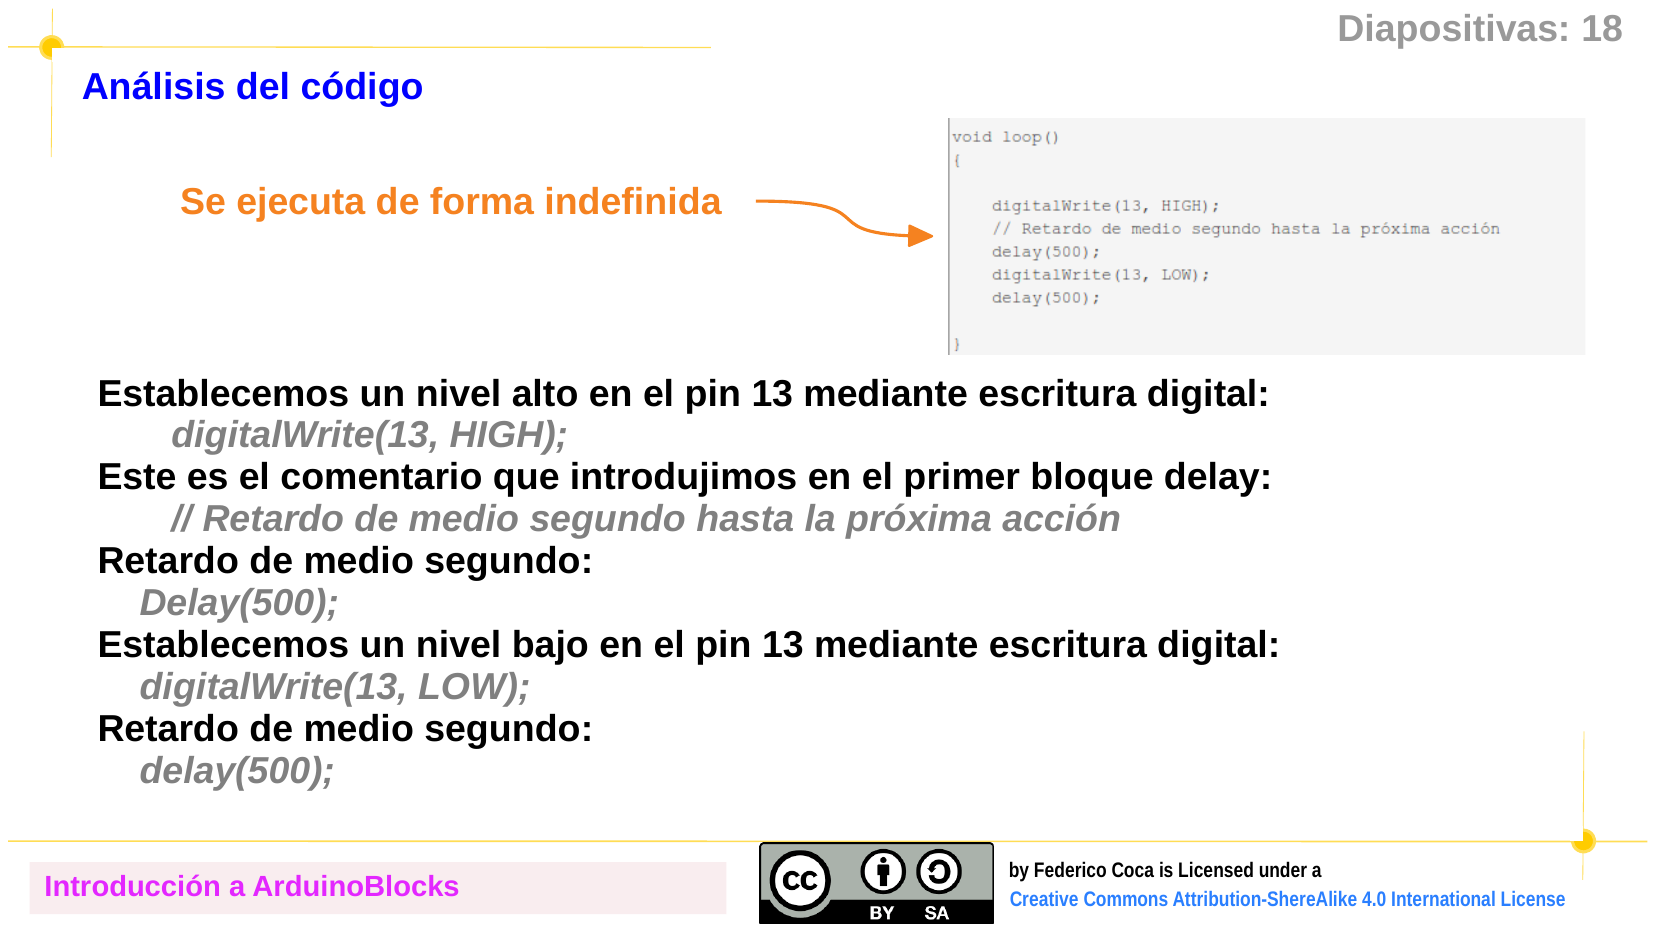

Diapositivas: 18
Análisis del código
Se ejecuta de forma indefinida
Establecemos un nivel alto en el pin 13 mediante escritura digital:
	digitalWrite(13, HIGH);
Este es el comentario que introdujimos en el primer bloque delay:
	// Retardo de medio segundo hasta la próxima acción
Retardo de medio segundo:
 Delay(500);
Establecemos un nivel bajo en el pin 13 mediante escritura digital:
 digitalWrite(13, LOW);
Retardo de medio segundo:
 delay(500);
Introducción a ArduinoBlocks